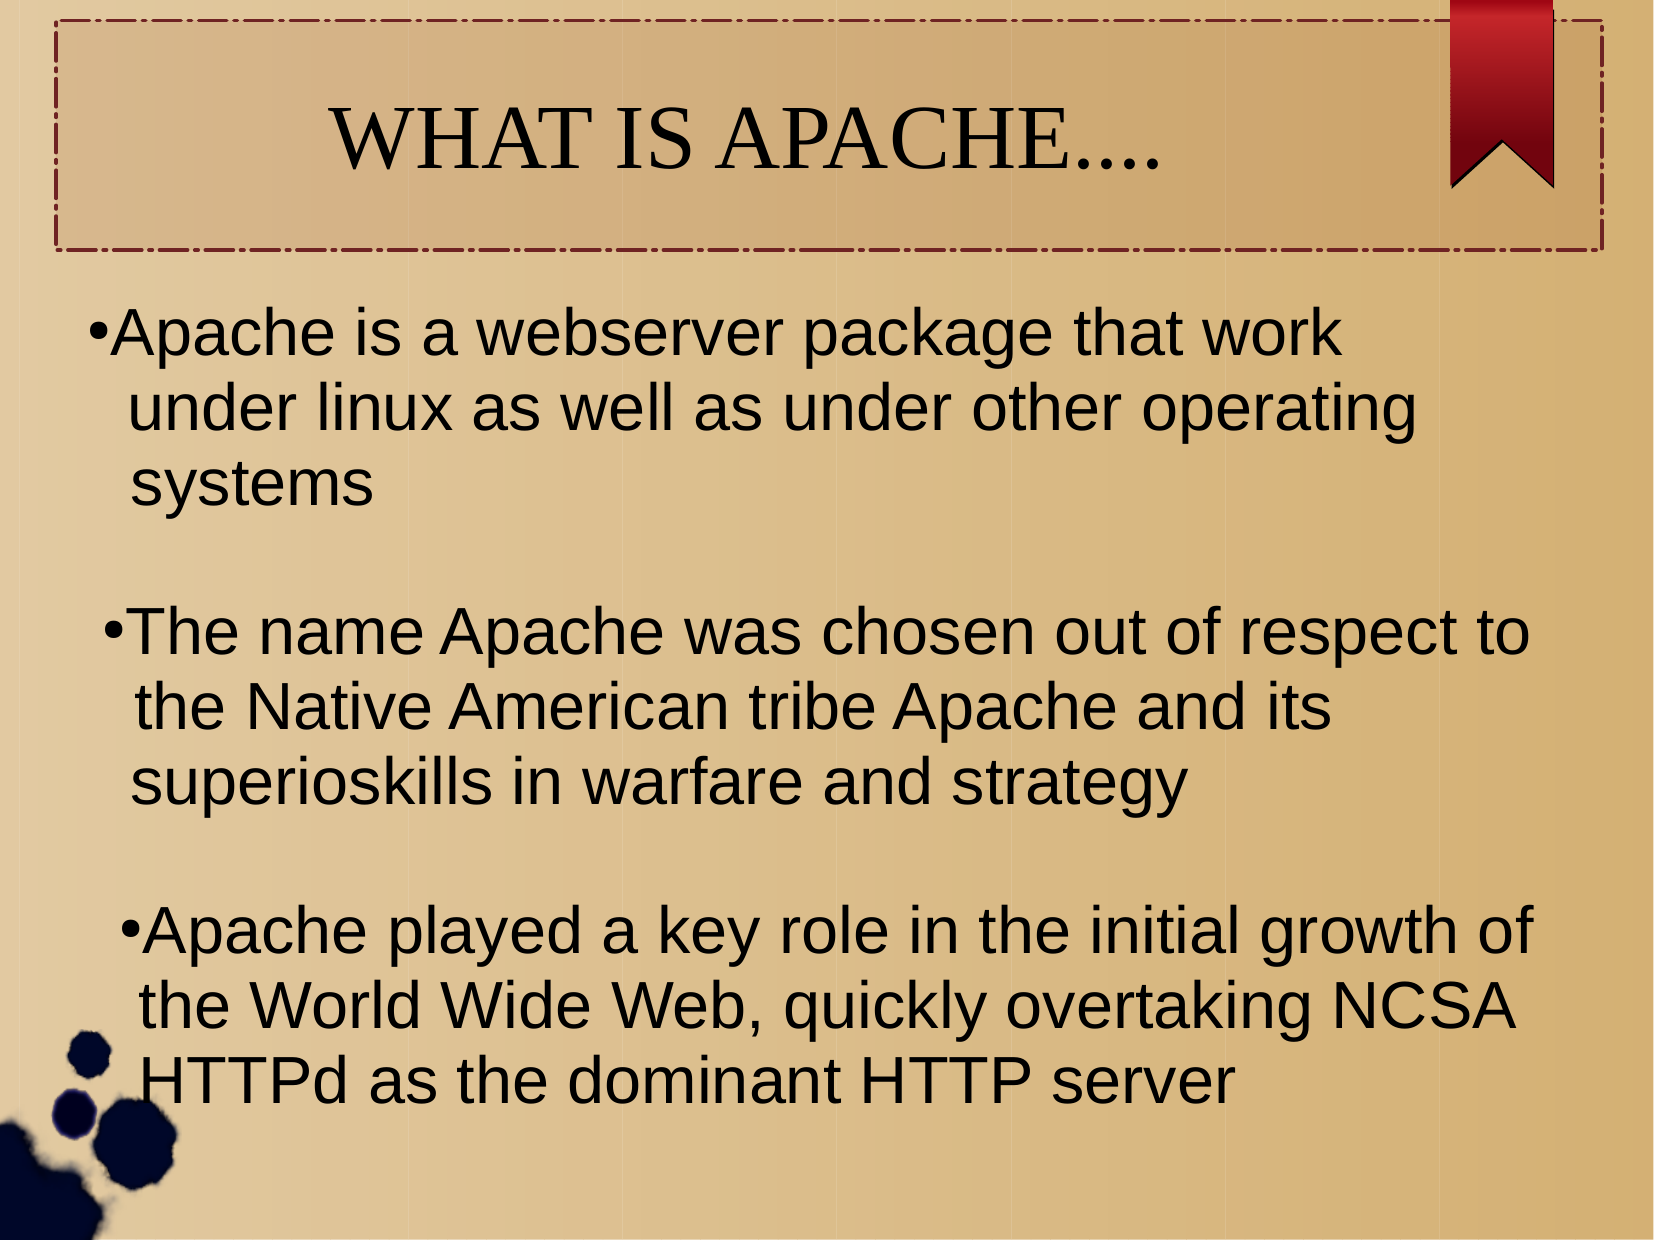

# WHAT IS APACHE....
Apache is a webserver package that work
 under linux as well as under other operating systems
The name Apache was chosen out of respect to the Native American tribe Apache and its superioskills in warfare and strategy
Apache played a key role in the initial growth of the World Wide Web, quickly overtaking NCSA HTTPd as the dominant HTTP server